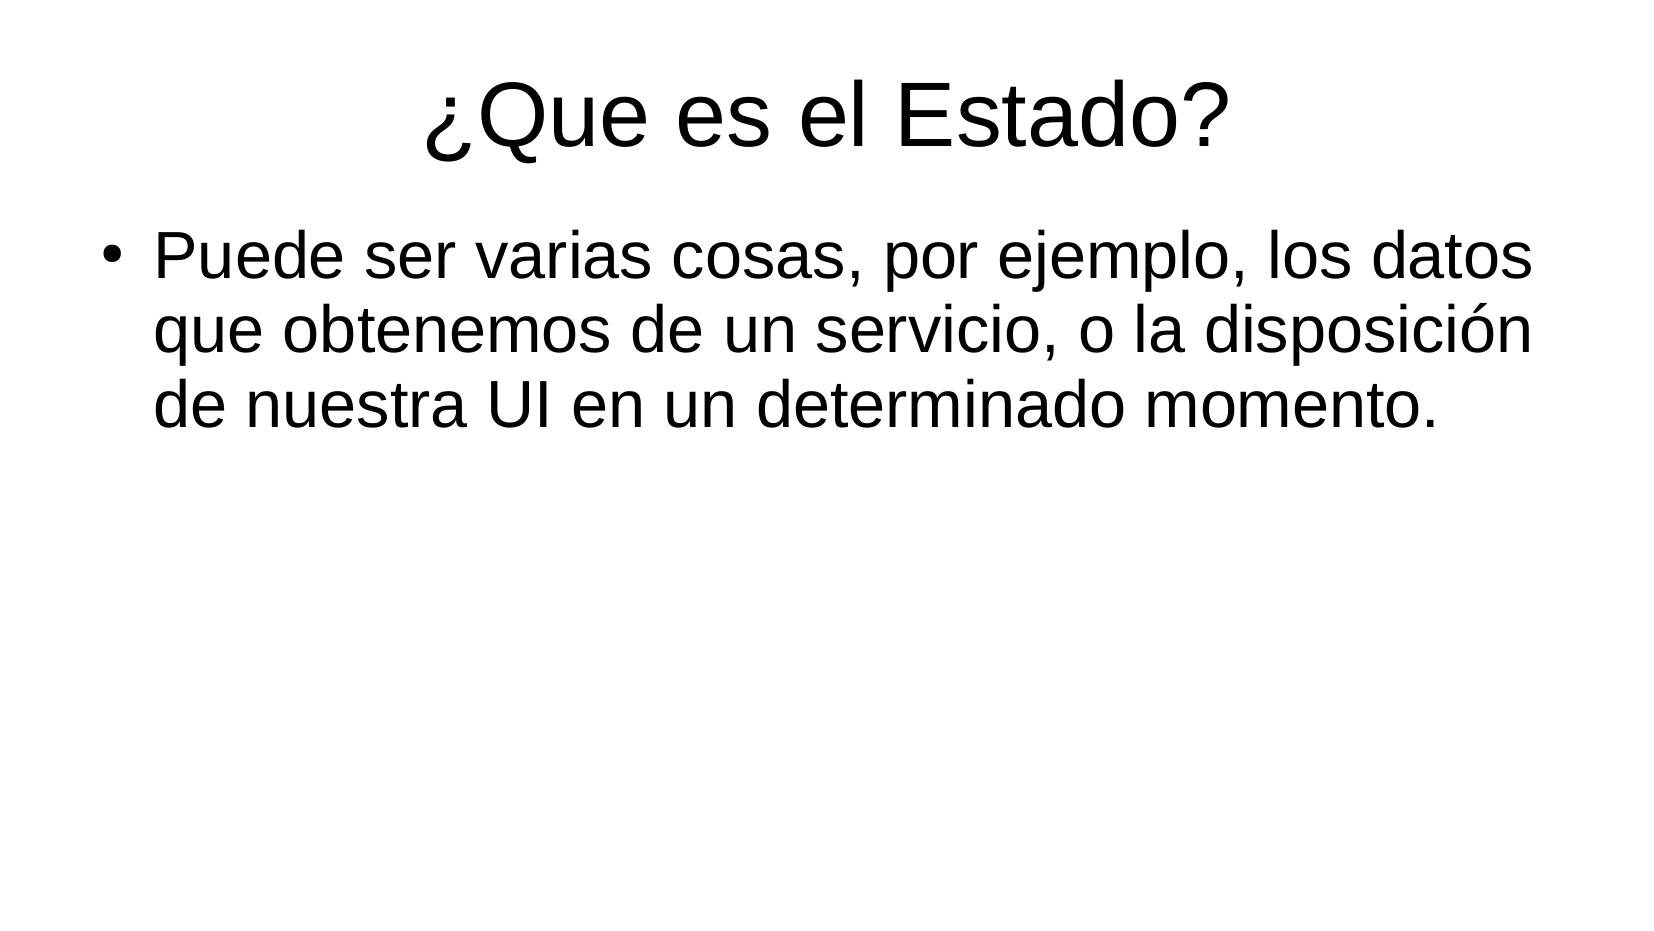

# ¿Que es el Estado?
Puede ser varias cosas, por ejemplo, los datos que obtenemos de un servicio, o la disposición de nuestra UI en un determinado momento.